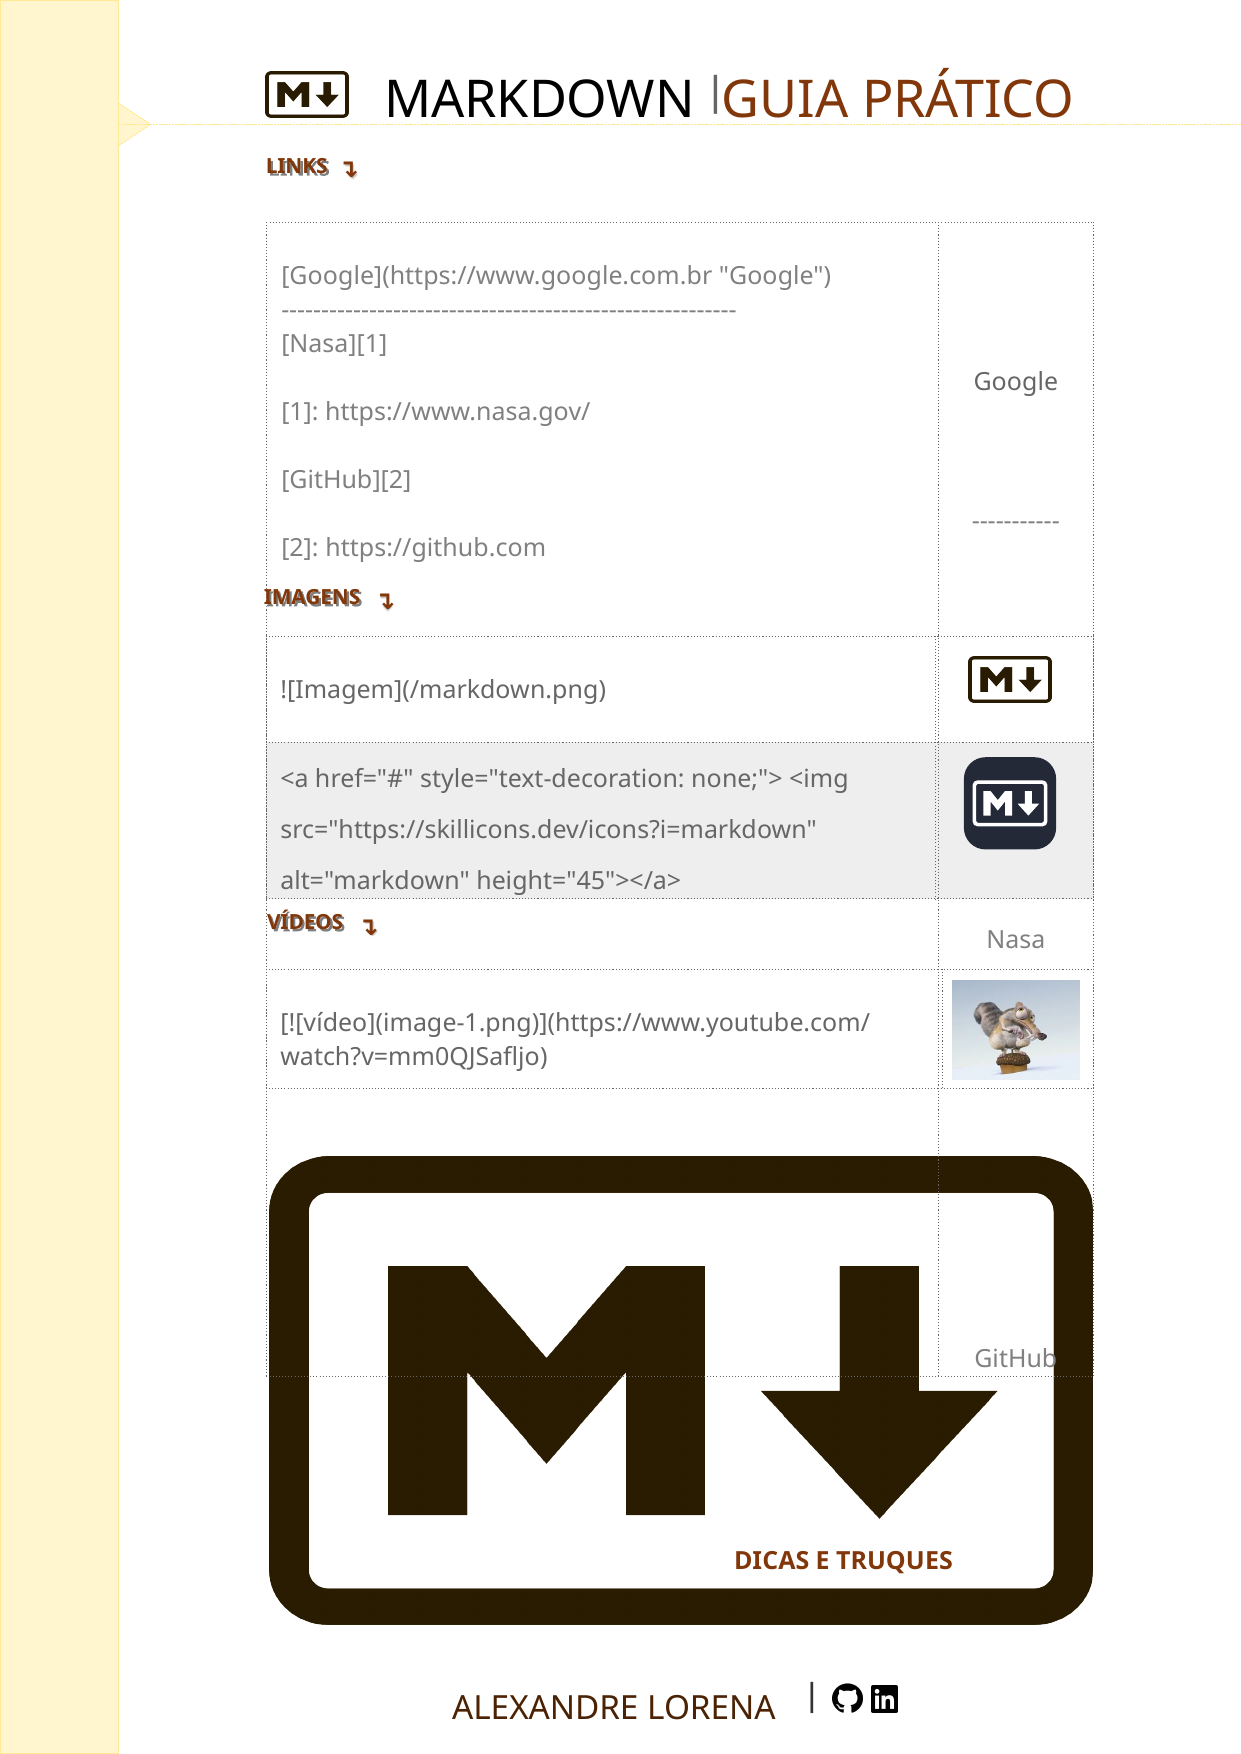

# MARKDOWN GUIA PRÁTICO
|
↴
LINKS
CITAÇÃO
| [Google](https://www.google.com.br "Google") --------------------------------------------------------- [Nasa][1] [1]: https://www.nasa.gov/ [GitHub][2] [2]: https://github.com | Google ----------- Nasa GitHub |
| --- | --- |
IMAGENS
↴
| | |
| --- | --- |
| <a href="#" style="text-decoration: none;"> <img src="https://skillicons.dev/icons?i=markdown" alt="markdown" height="45"></a> | Lorem ipsum |
IMAGENS
VÍDEOS
↴
VÍDEOS
| [](https://www.youtube.com/watch?v=mm0QJSafljo) | |
| --- | --- |
DICAS E TRUQUES
|
ALEXANDRE LORENA